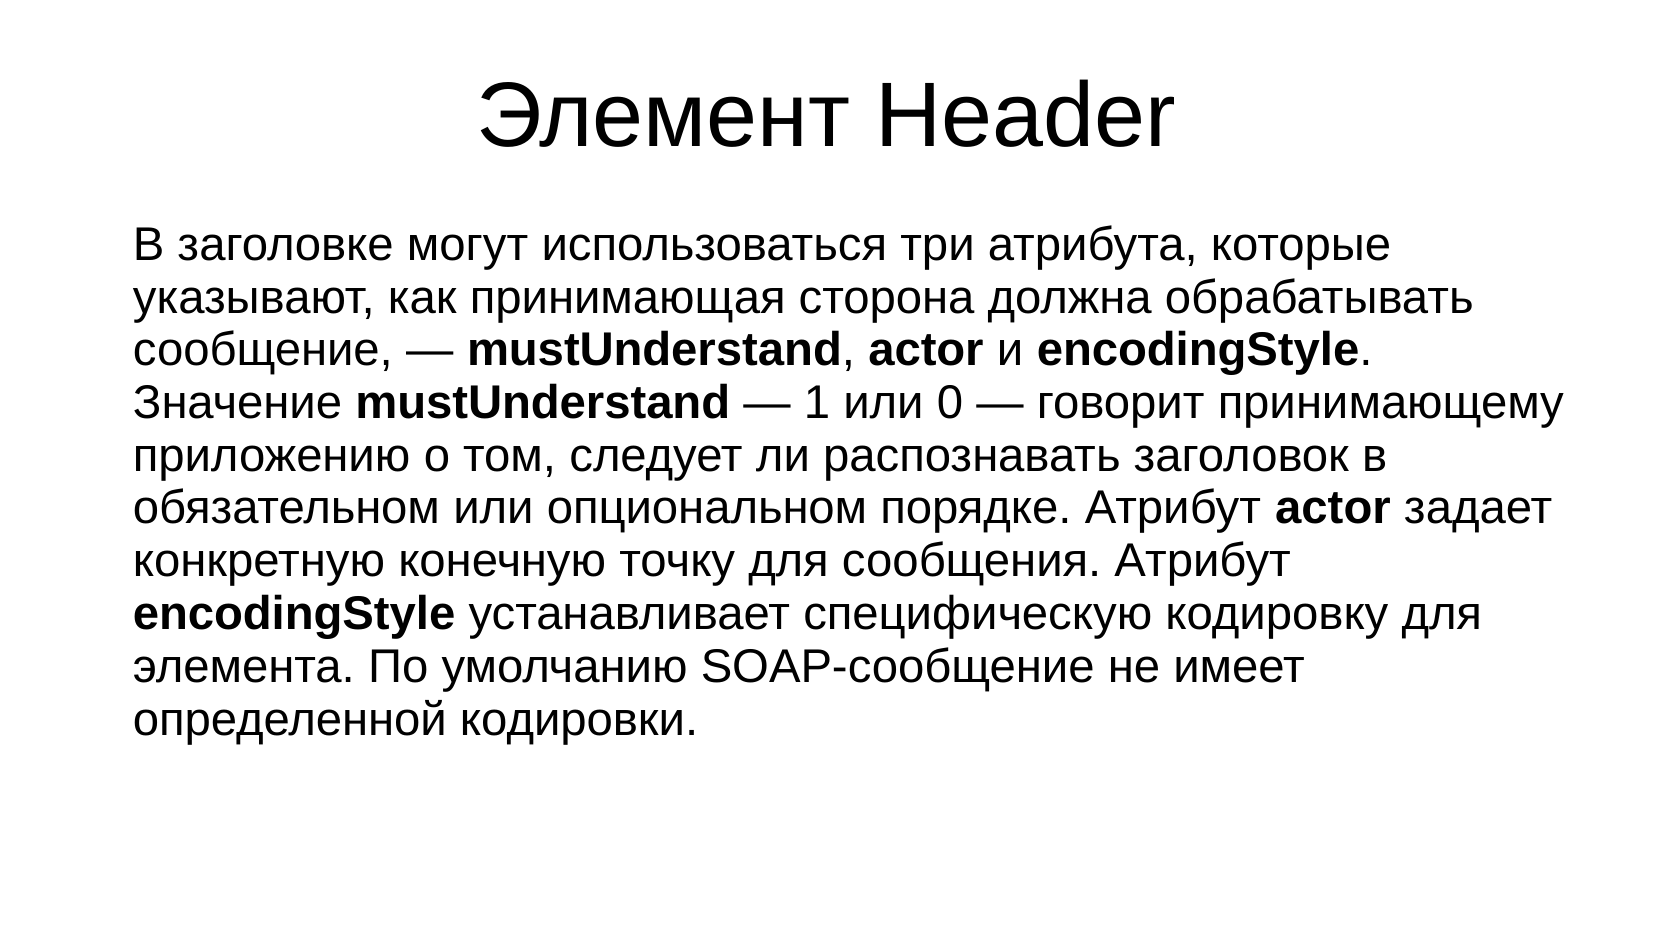

# Элемент Header
В заголовке могут использоваться три атрибута, которые указывают, как принимающая сторона должна обрабатывать сообщение, — mustUnderstand, actor и encodingStyle. Значение mustUnderstand — 1 или 0 — говорит принимающему приложению о том, следует ли распознавать заголовок в обязательном или опциональном порядке. Атрибут actor задает конкретную конечную точку для сообщения. Атрибут encodingStyle устанавливает специфическую кодировку для элемента. По умолчанию SOAP-сообщение не имеет определенной кодировки.